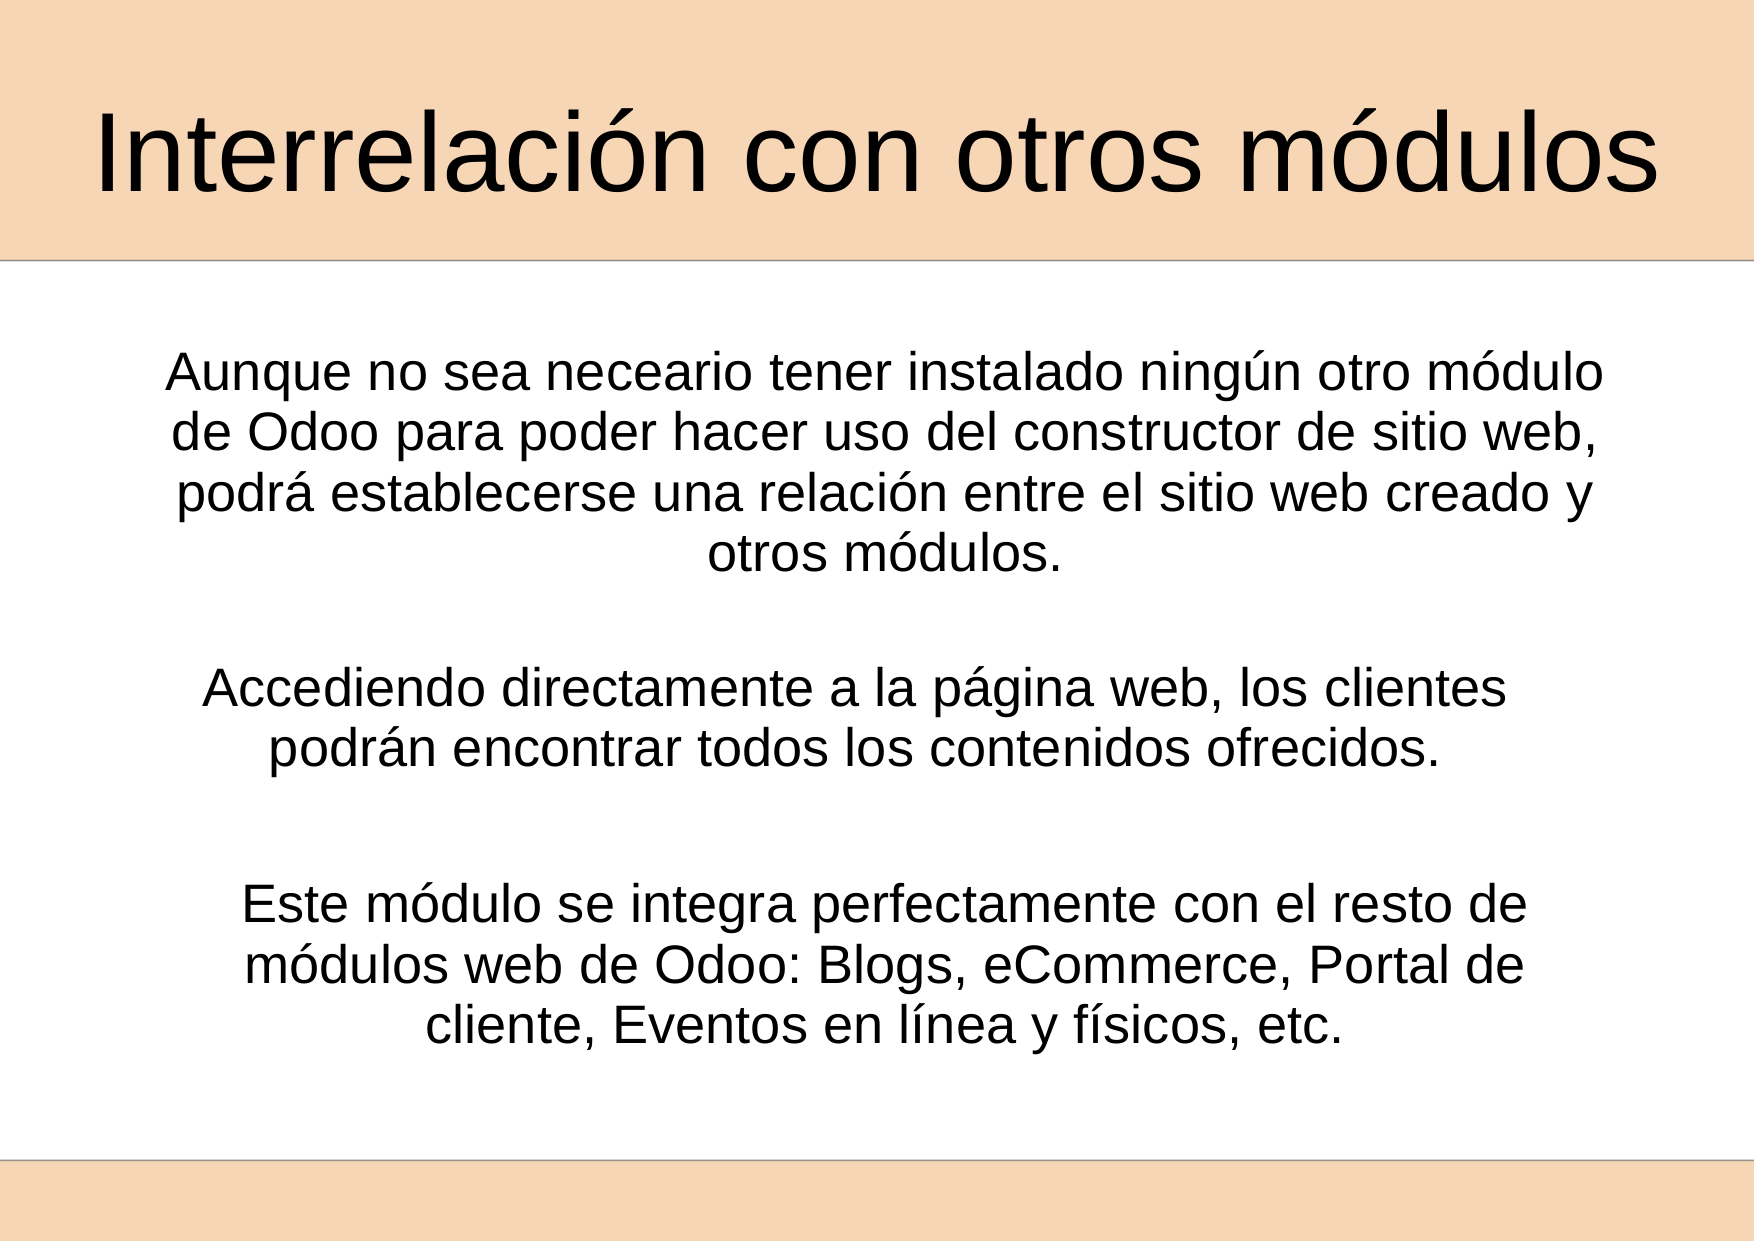

# Interrelación con otros módulos
Aunque no sea neceario tener instalado ningún otro módulo de Odoo para poder hacer uso del constructor de sitio web, podrá establecerse una relación entre el sitio web creado y otros módulos.
Accediendo directamente a la página web, los clientes podrán encontrar todos los contenidos ofrecidos.
Este módulo se integra perfectamente con el resto de módulos web de Odoo: Blogs, eCommerce, Portal de cliente, Eventos en línea y físicos, etc.